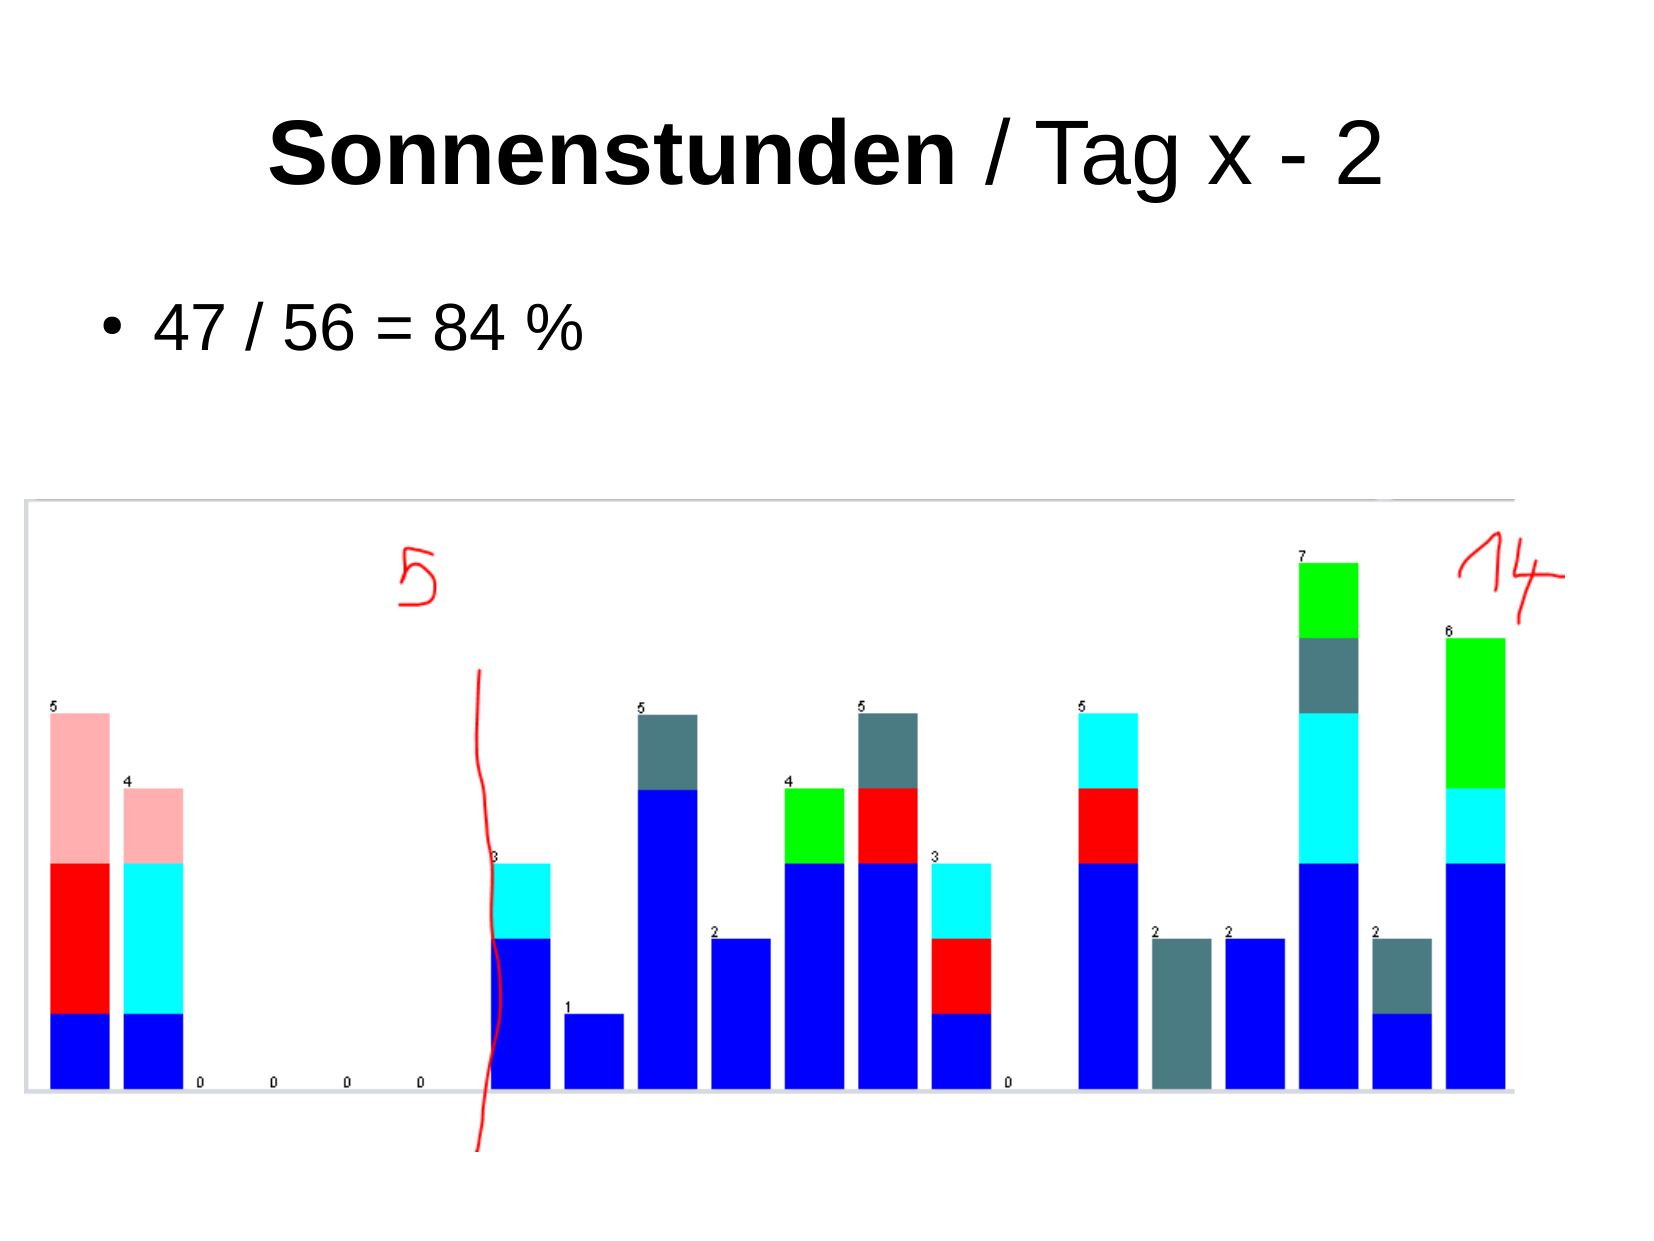

# Sonnenstunden / Tag x - 2
47 / 56 = 84 %